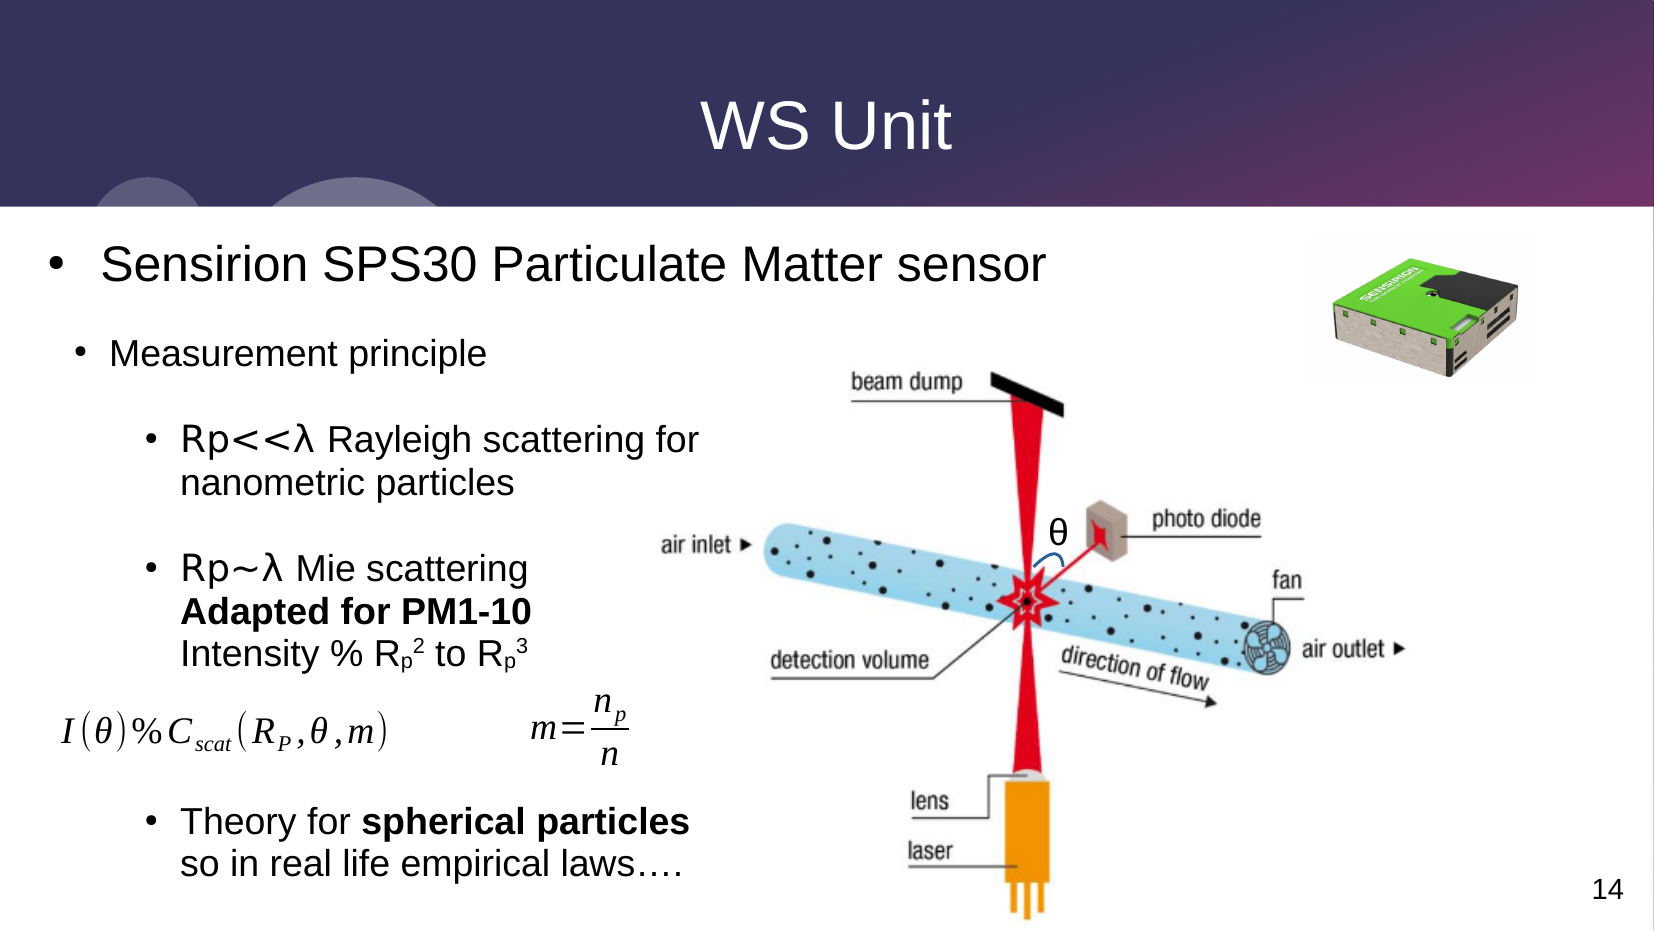

# WS Unit
Sensirion SPS30 Particulate Matter sensor
Measurement principle
Rp<<λ Rayleigh scattering for
nanometric particles
Rp~λ Mie scattering
Adapted for PM1-10
Intensity % Rp2 to Rp3
Theory for spherical particles
so in real life empirical laws….
θ